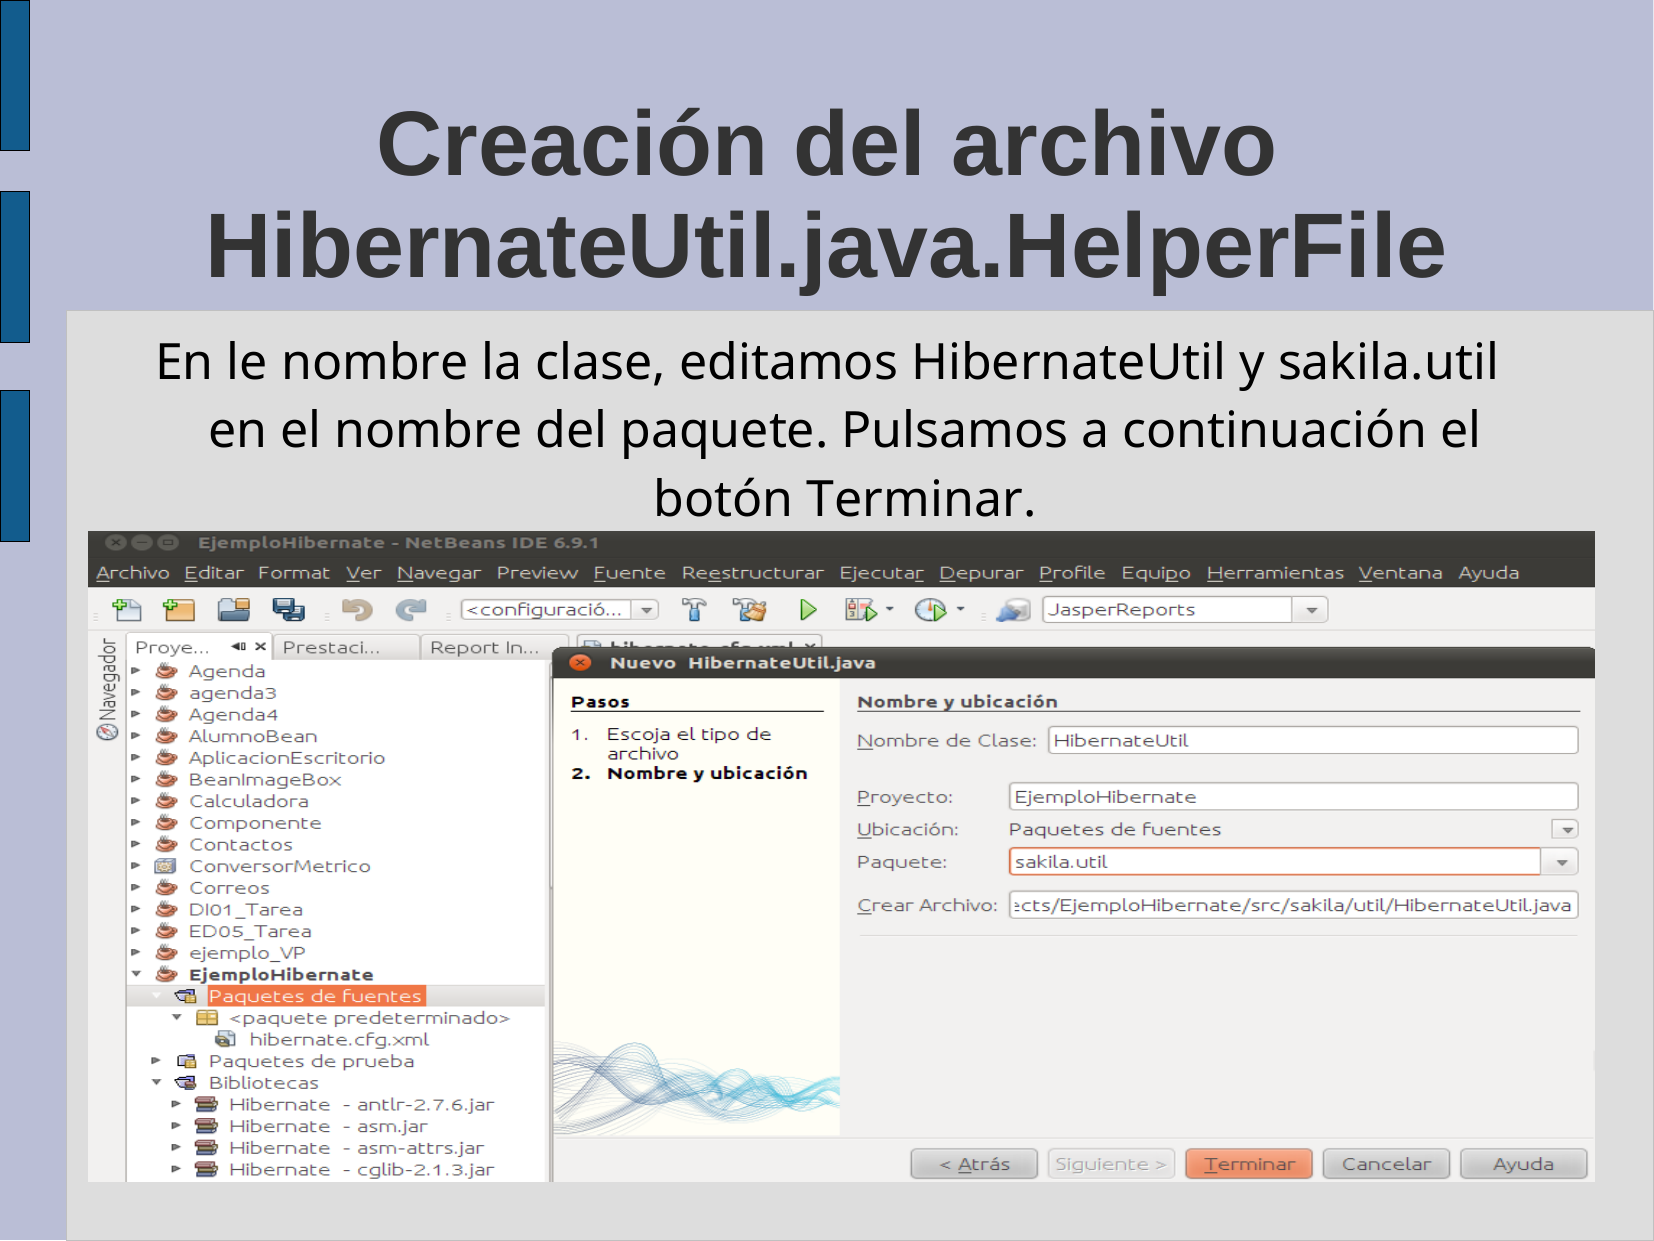

# Creación del archivo HibernateUtil.java.HelperFile
En le nombre la clase, editamos HibernateUtil y sakila.util en el nombre del paquete. Pulsamos a continuación el botón Terminar.